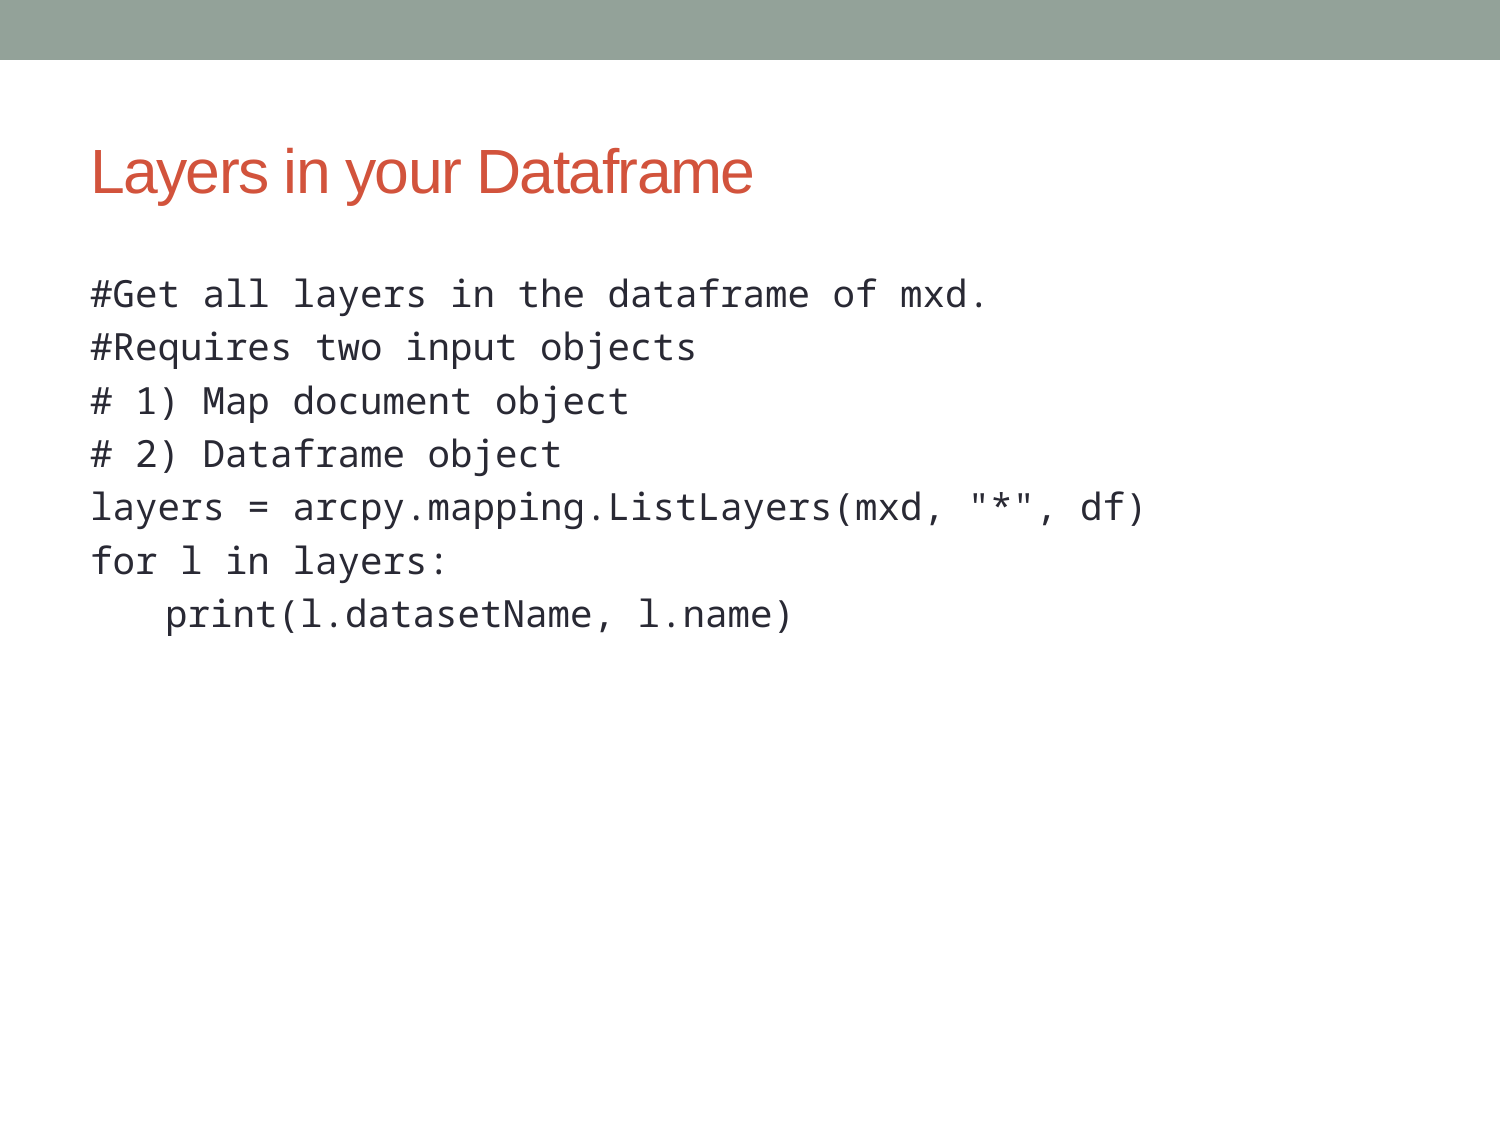

# Layers in your Dataframe
#Get all layers in the dataframe of mxd.
#Requires two input objects
# 1) Map document object
# 2) Dataframe object
layers = arcpy.mapping.ListLayers(mxd, "*", df)
for l in layers:
	print(l.datasetName, l.name)